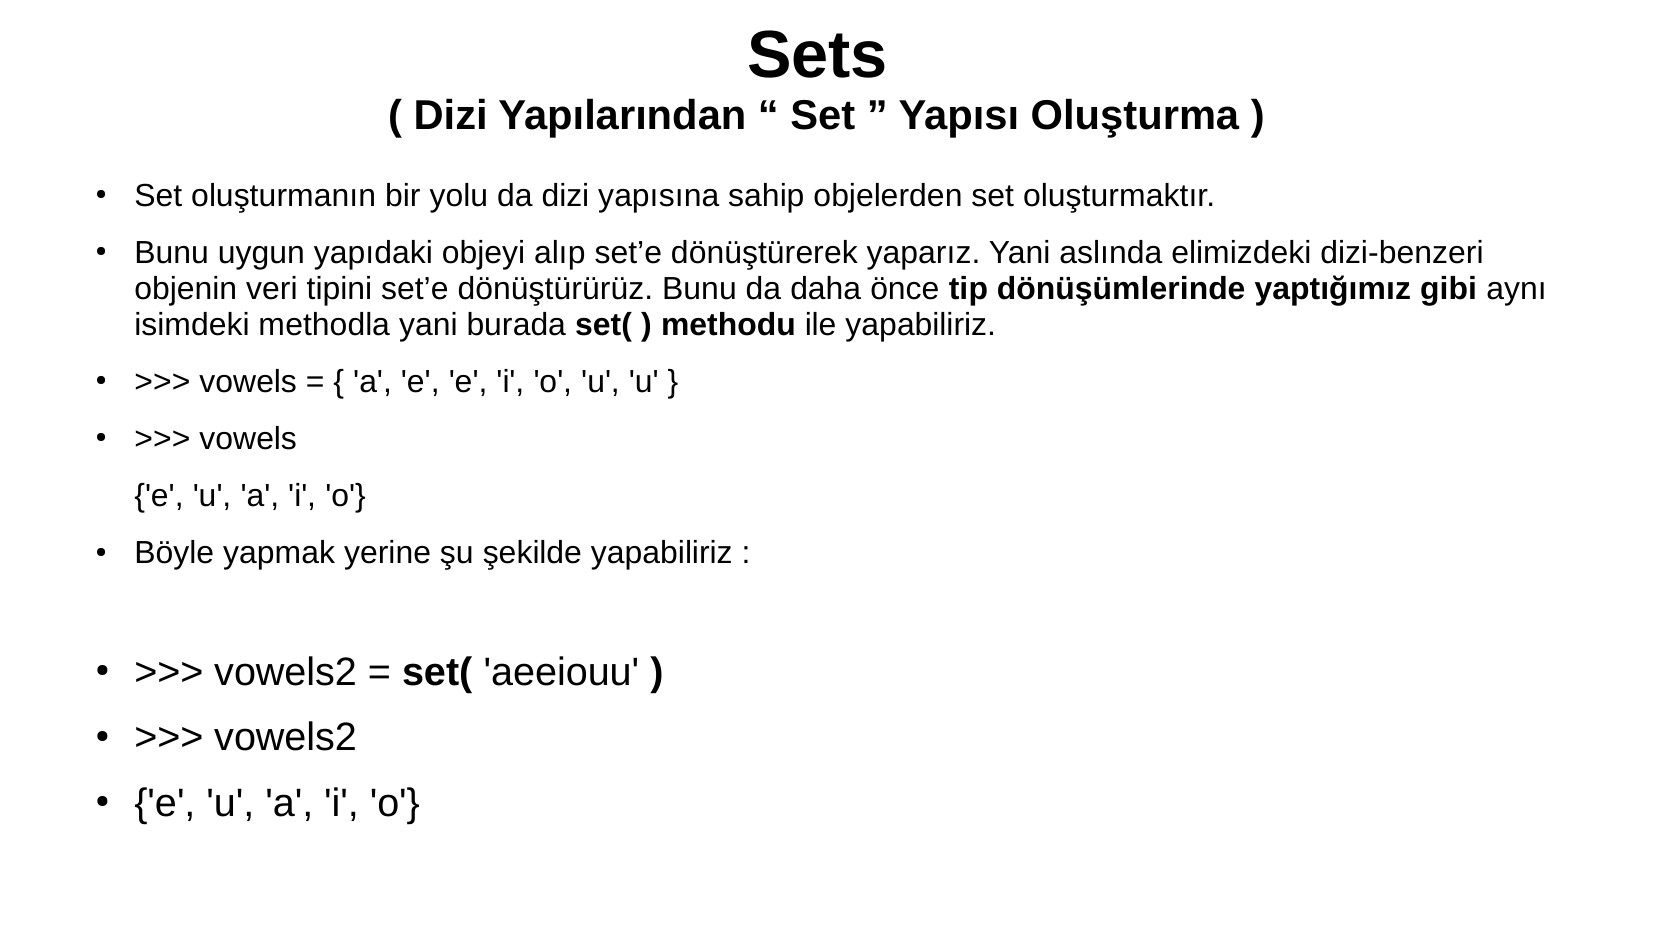

# Sets ( Dizi Yapılarından “ Set ” Yapısı Oluşturma )
Set oluşturmanın bir yolu da dizi yapısına sahip objelerden set oluşturmaktır.
Bunu uygun yapıdaki objeyi alıp set’e dönüştürerek yaparız. Yani aslında elimizdeki dizi-benzeri objenin veri tipini set’e dönüştürürüz. Bunu da daha önce tip dönüşümlerinde yaptığımız gibi aynı isimdeki methodla yani burada set( ) methodu ile yapabiliriz.
>>> vowels = { 'a', 'e', 'e', 'i', 'o', 'u', 'u' }
>>> vowels
{'e', 'u', 'a', 'i', 'o'}
Böyle yapmak yerine şu şekilde yapabiliriz :
>>> vowels2 = set( 'aeeiouu' )
>>> vowels2
{'e', 'u', 'a', 'i', 'o'}